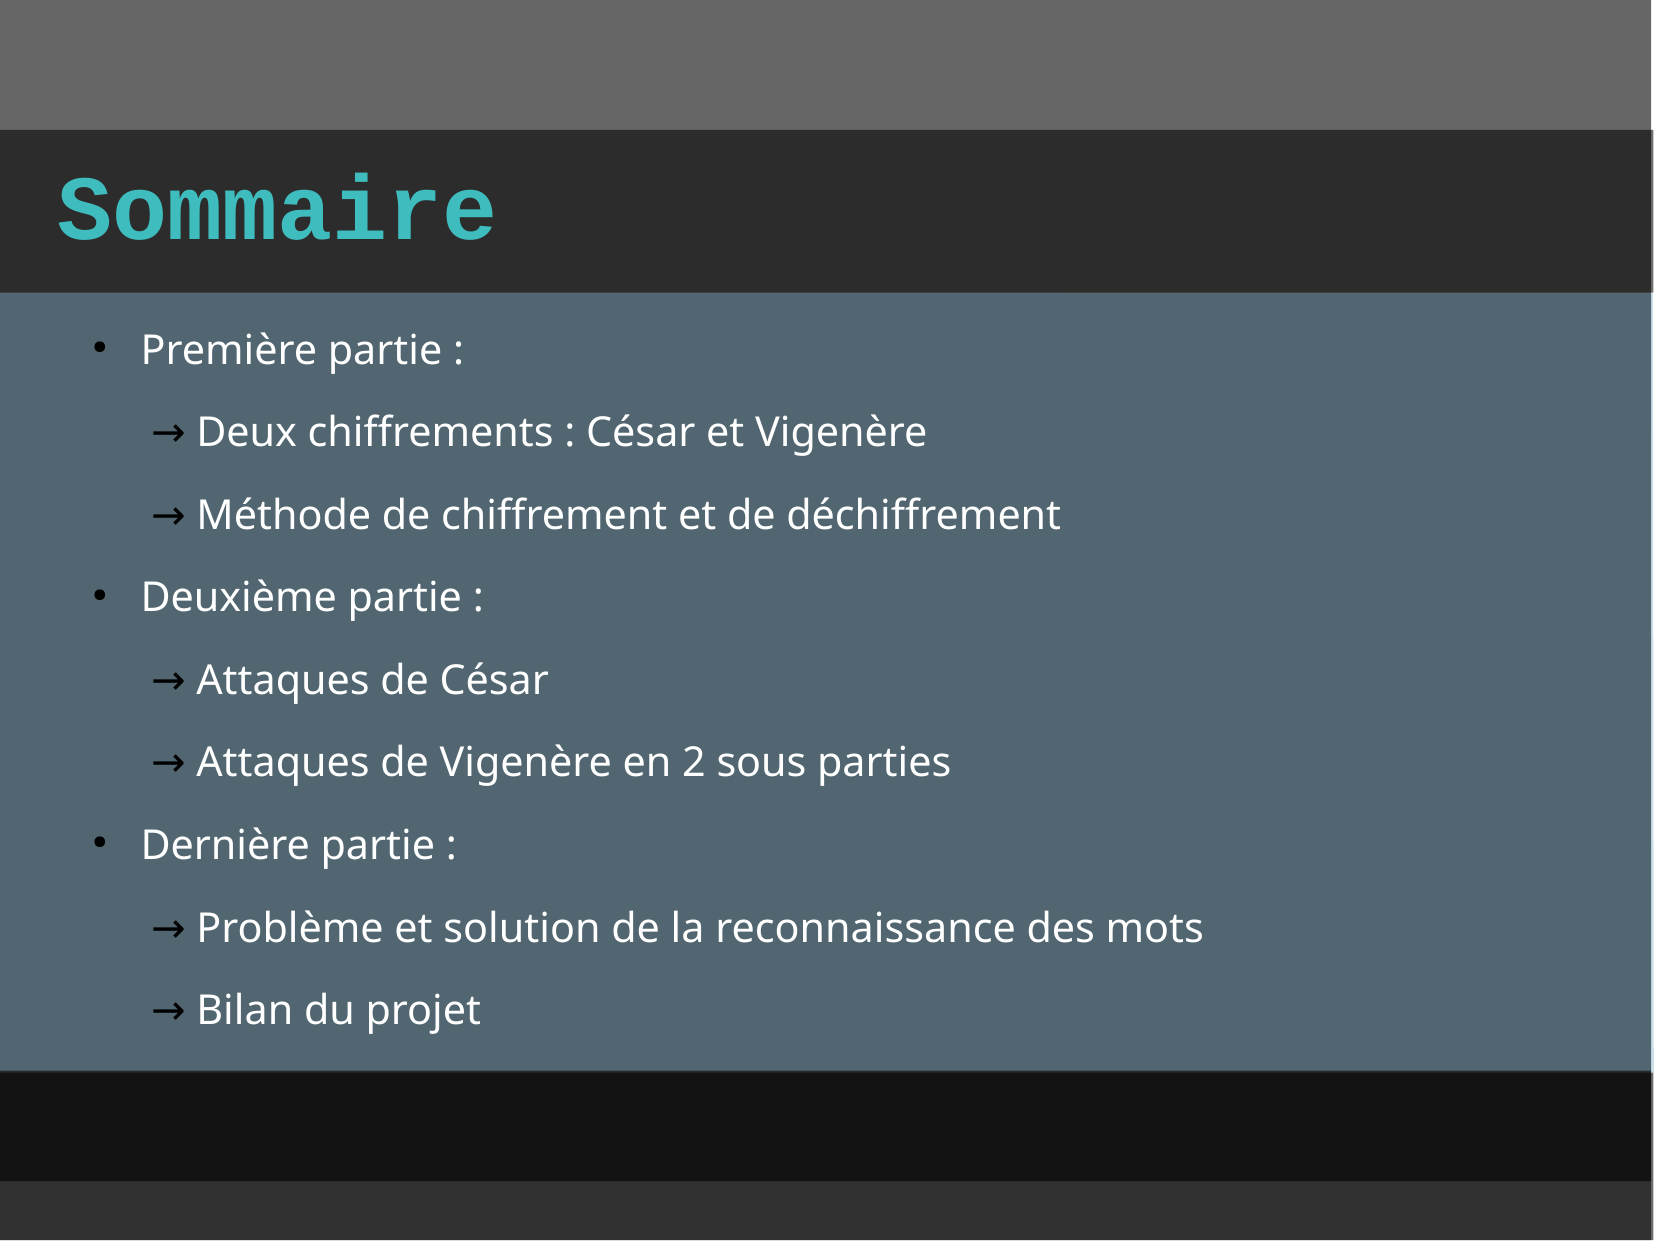

# Sommaire
Première partie :
 → Deux chiffrements : César et Vigenère
 → Méthode de chiffrement et de déchiffrement
Deuxième partie :
 → Attaques de César
 → Attaques de Vigenère en 2 sous parties
Dernière partie :
 → Problème et solution de la reconnaissance des mots
 → Bilan du projet
3